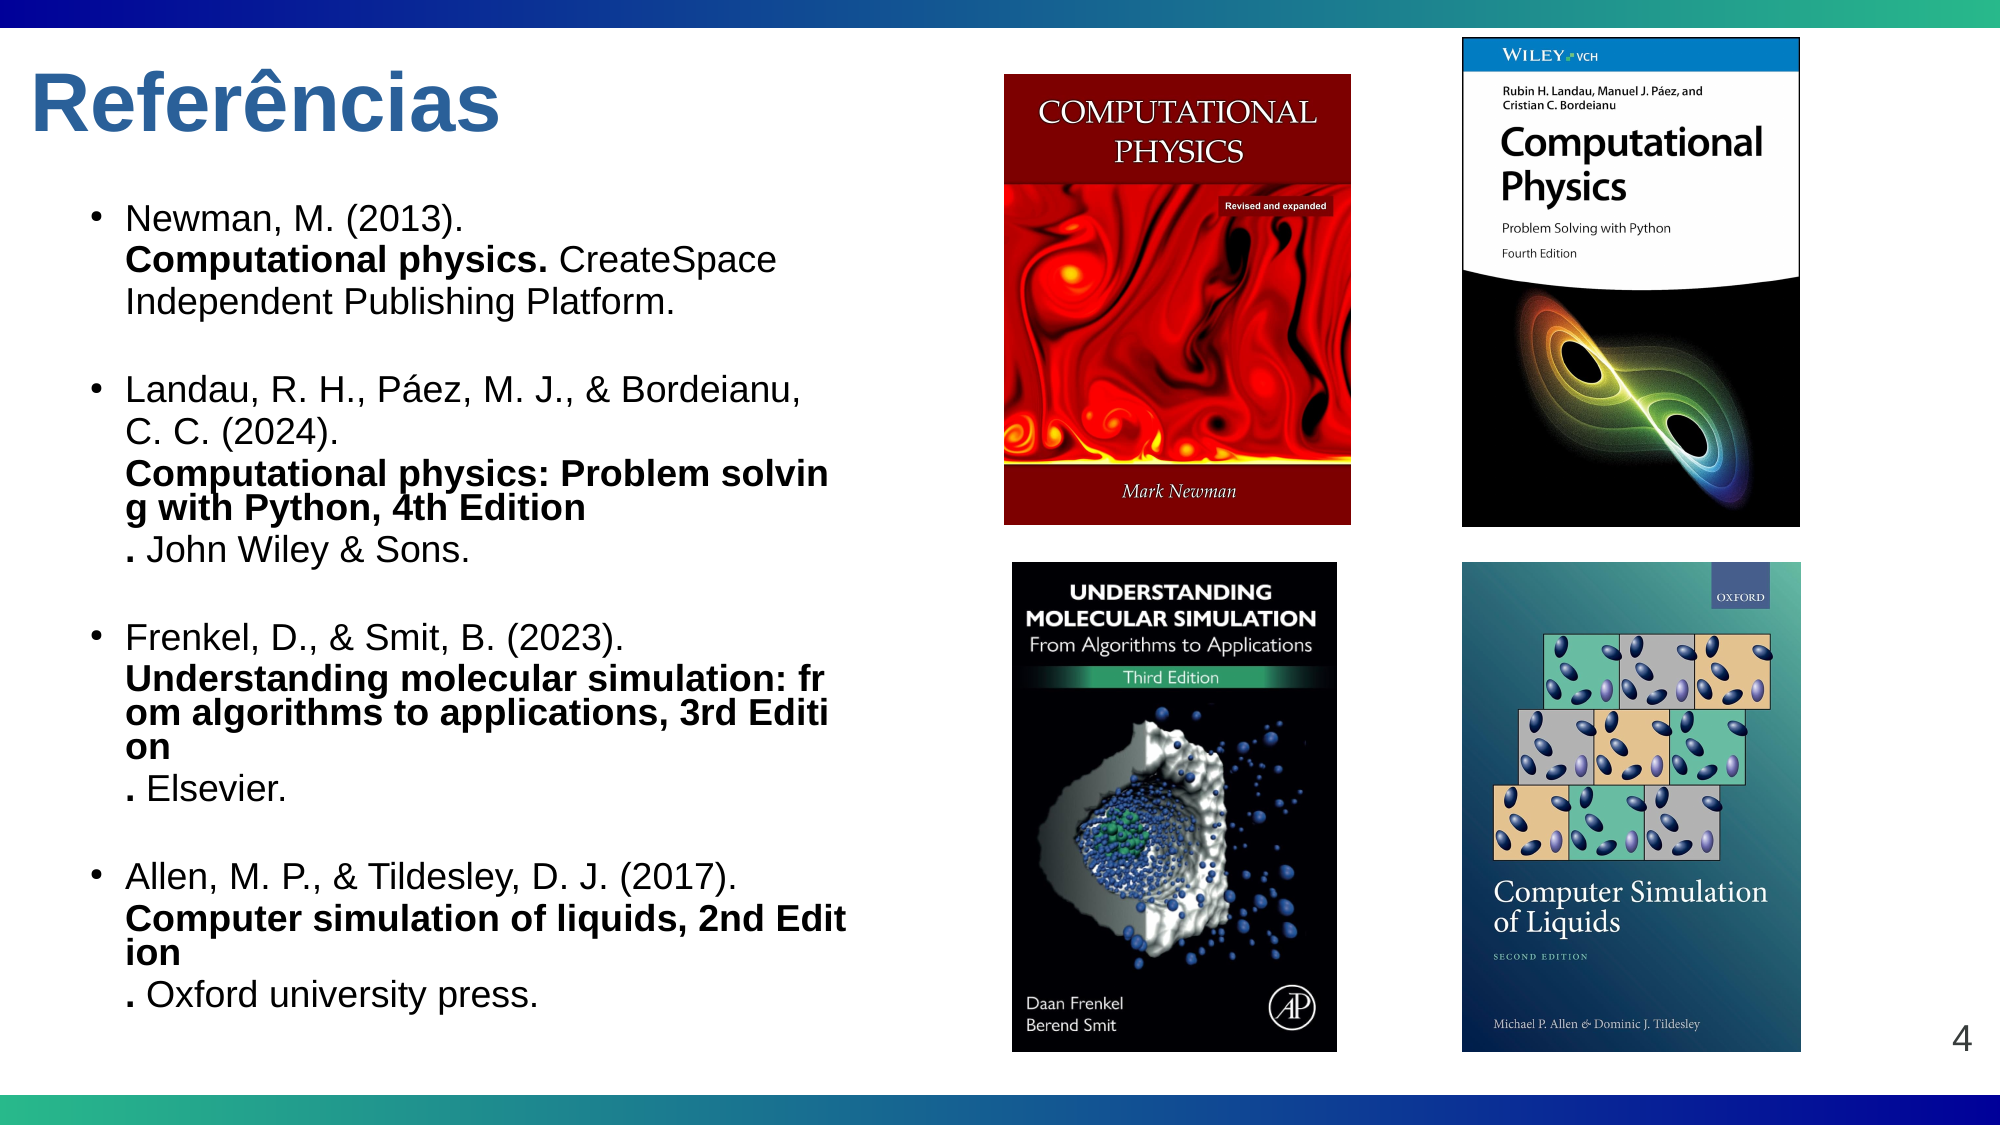

Referências
Newman, M. (2013). Computational physics. CreateSpace Independent Publishing Platform.
Landau, R. H., Páez, M. J., & Bordeianu, C. C. (2024). Computational physics: Problem solving with Python, 4th Edition. John Wiley & Sons.
Frenkel, D., & Smit, B. (2023). Understanding molecular simulation: from algorithms to applications, 3rd Edition. Elsevier.
Allen, M. P., & Tildesley, D. J. (2017). Computer simulation of liquids, 2nd Edition. Oxford university press.